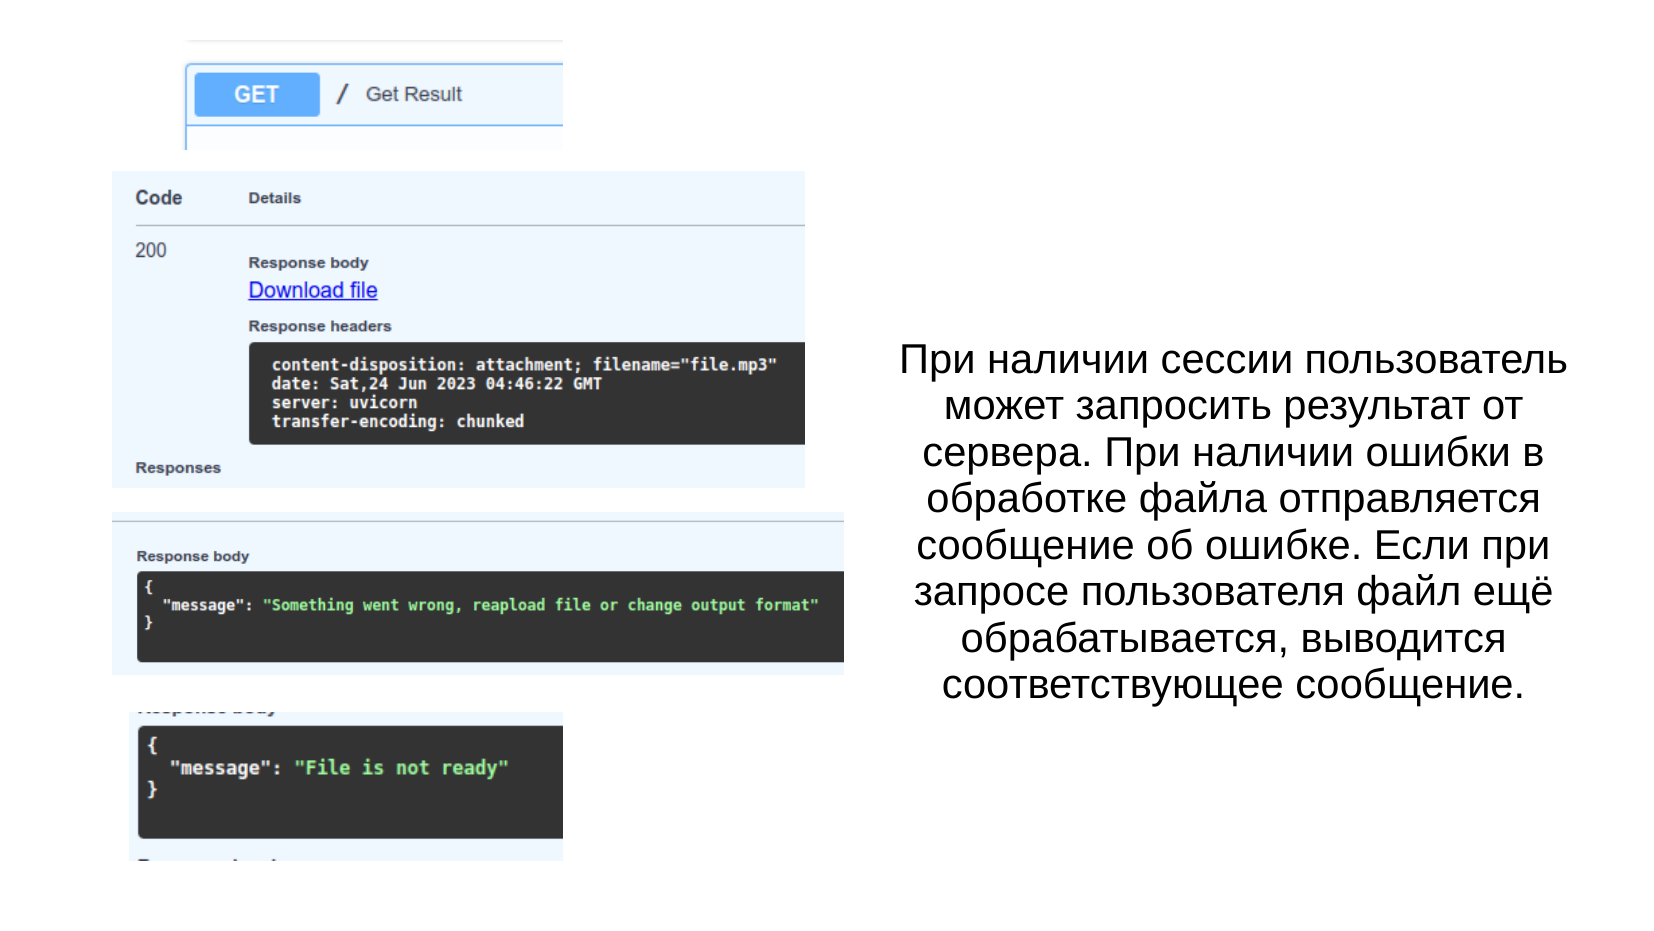

# При наличии сессии пользователь может запросить результат от сервера. При наличии ошибки в обработке файла отправляется сообщение об ошибке. Если при запросе пользователя файл ещё обрабатывается, выводится соответствующее сообщение.